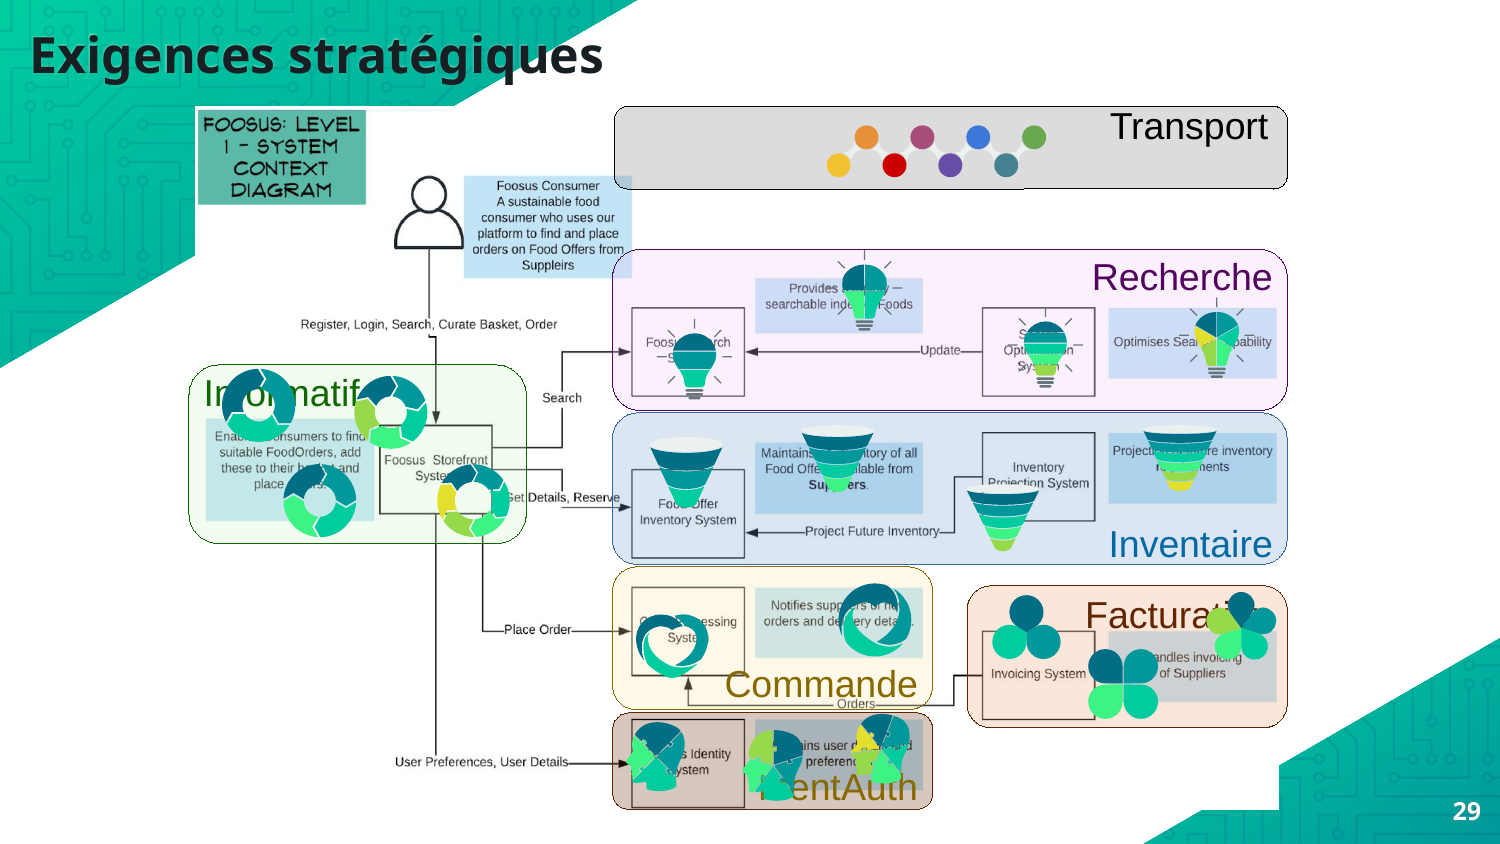

# Exigences stratégiques
Transport
Recherche
Informatif
Inventaire
Commande
Facturation
IdentAuth